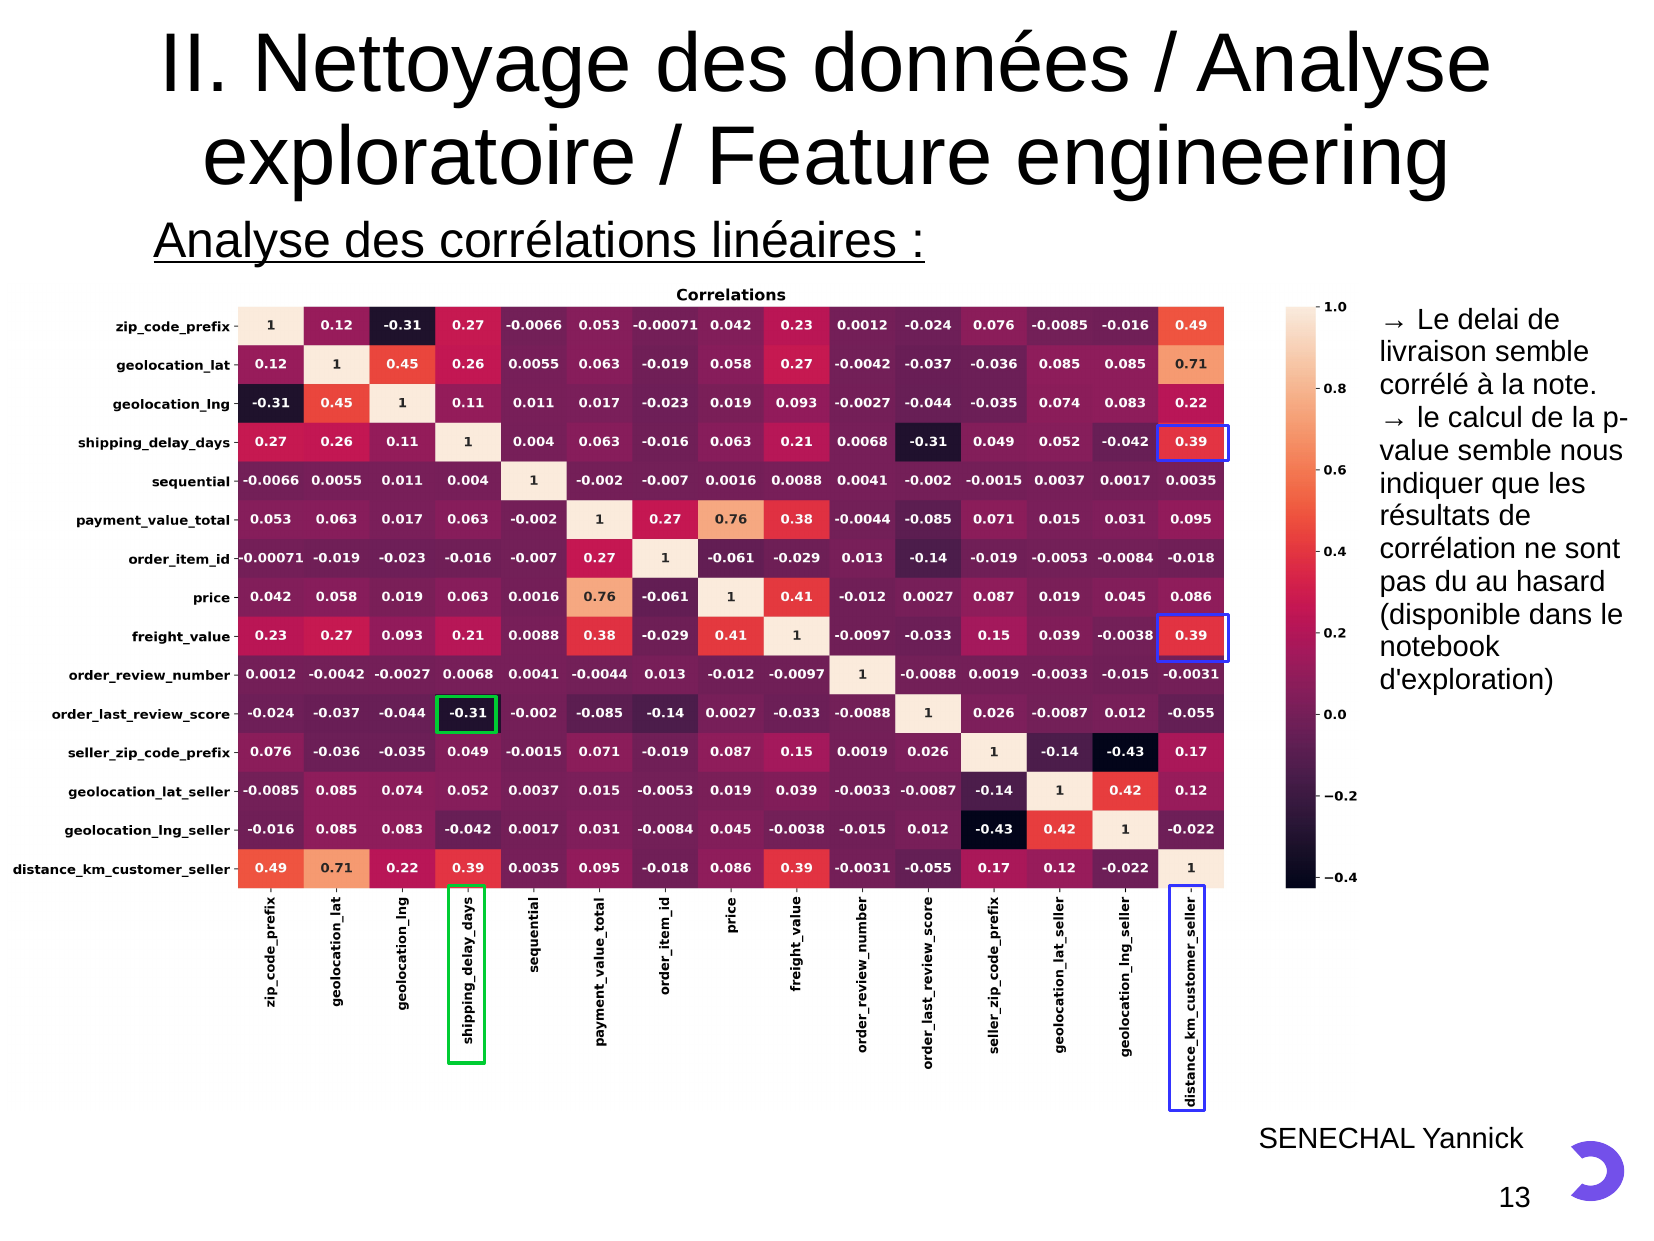

# II. Nettoyage des données / Analyse exploratoire / Feature engineering
Analyse des corrélations linéaires :
→ Le delai de livraison semble corrélé à la note.
→ le calcul de la p-value semble nous indiquer que les résultats de corrélation ne sont pas du au hasard (disponible dans le notebook d'exploration)
SENECHAL Yannick
13